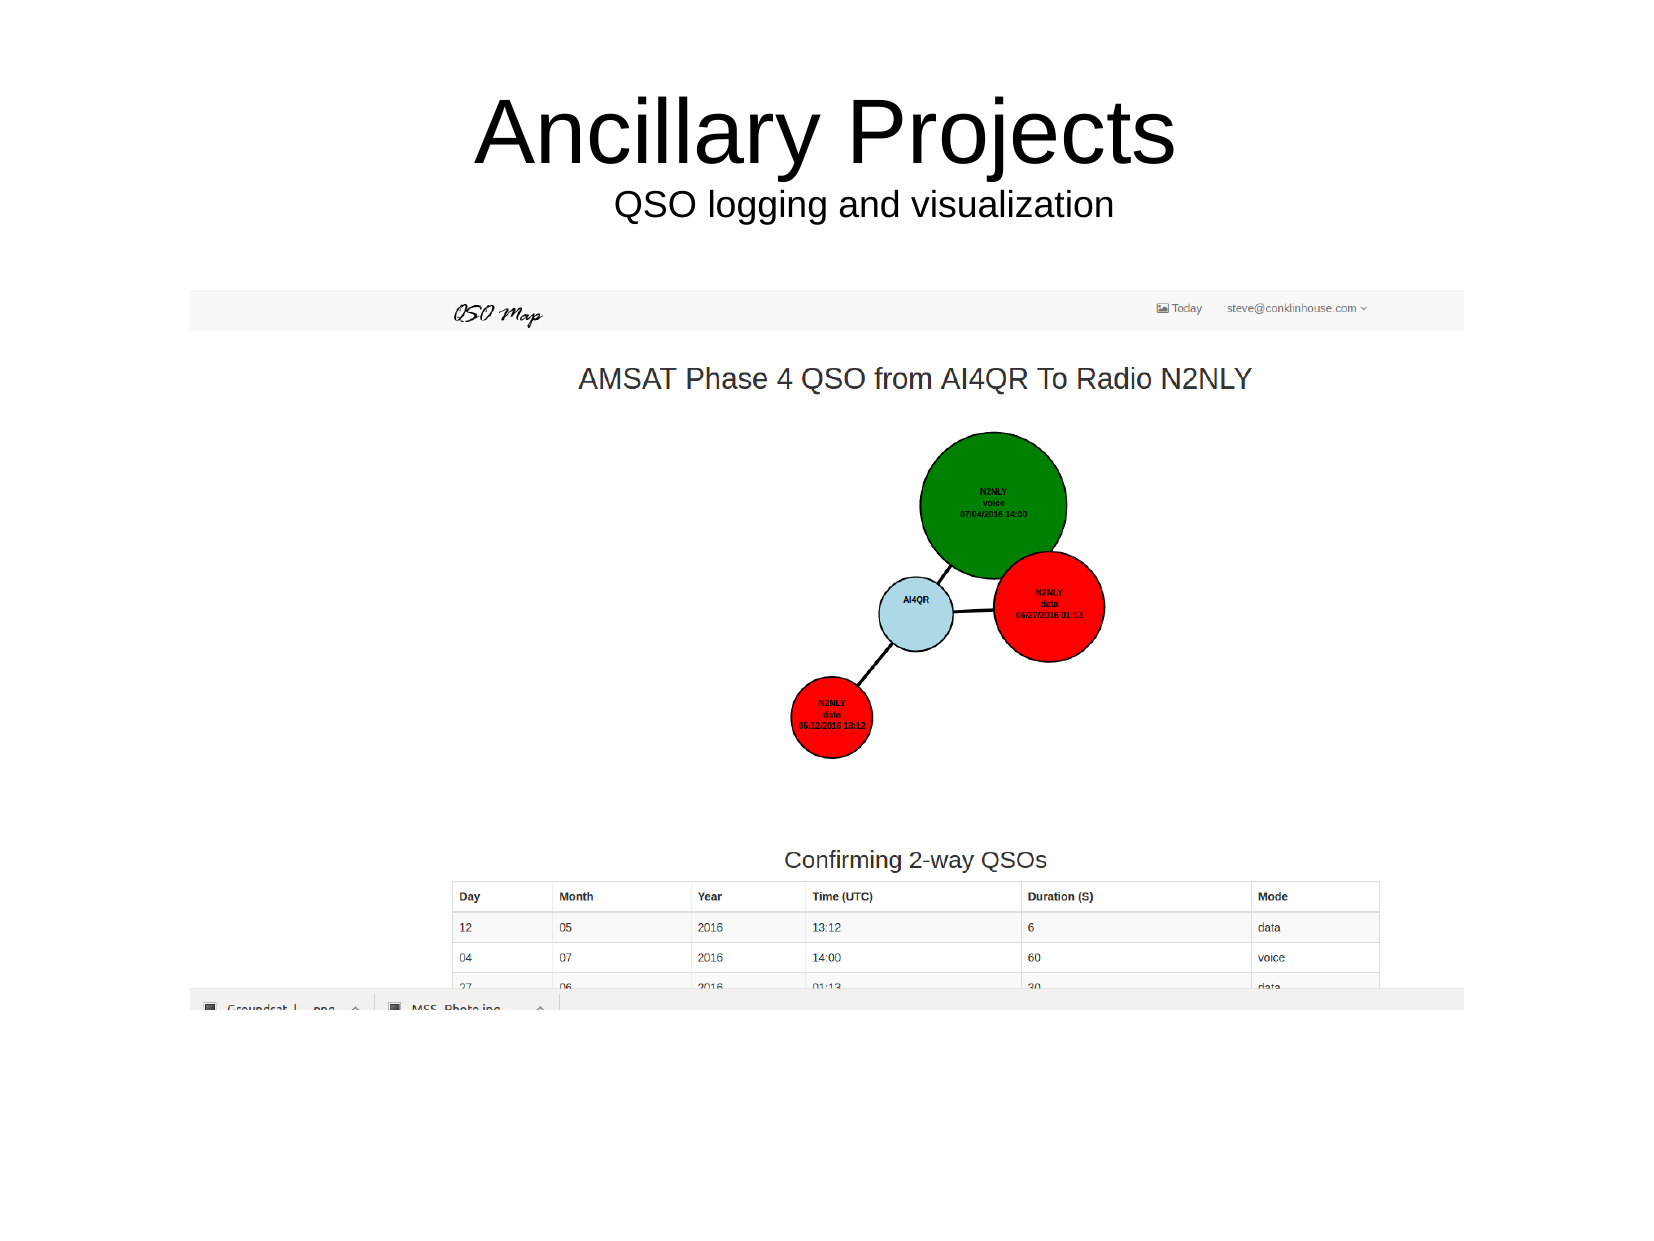

# Ancillary Projects QSO logging and visualization